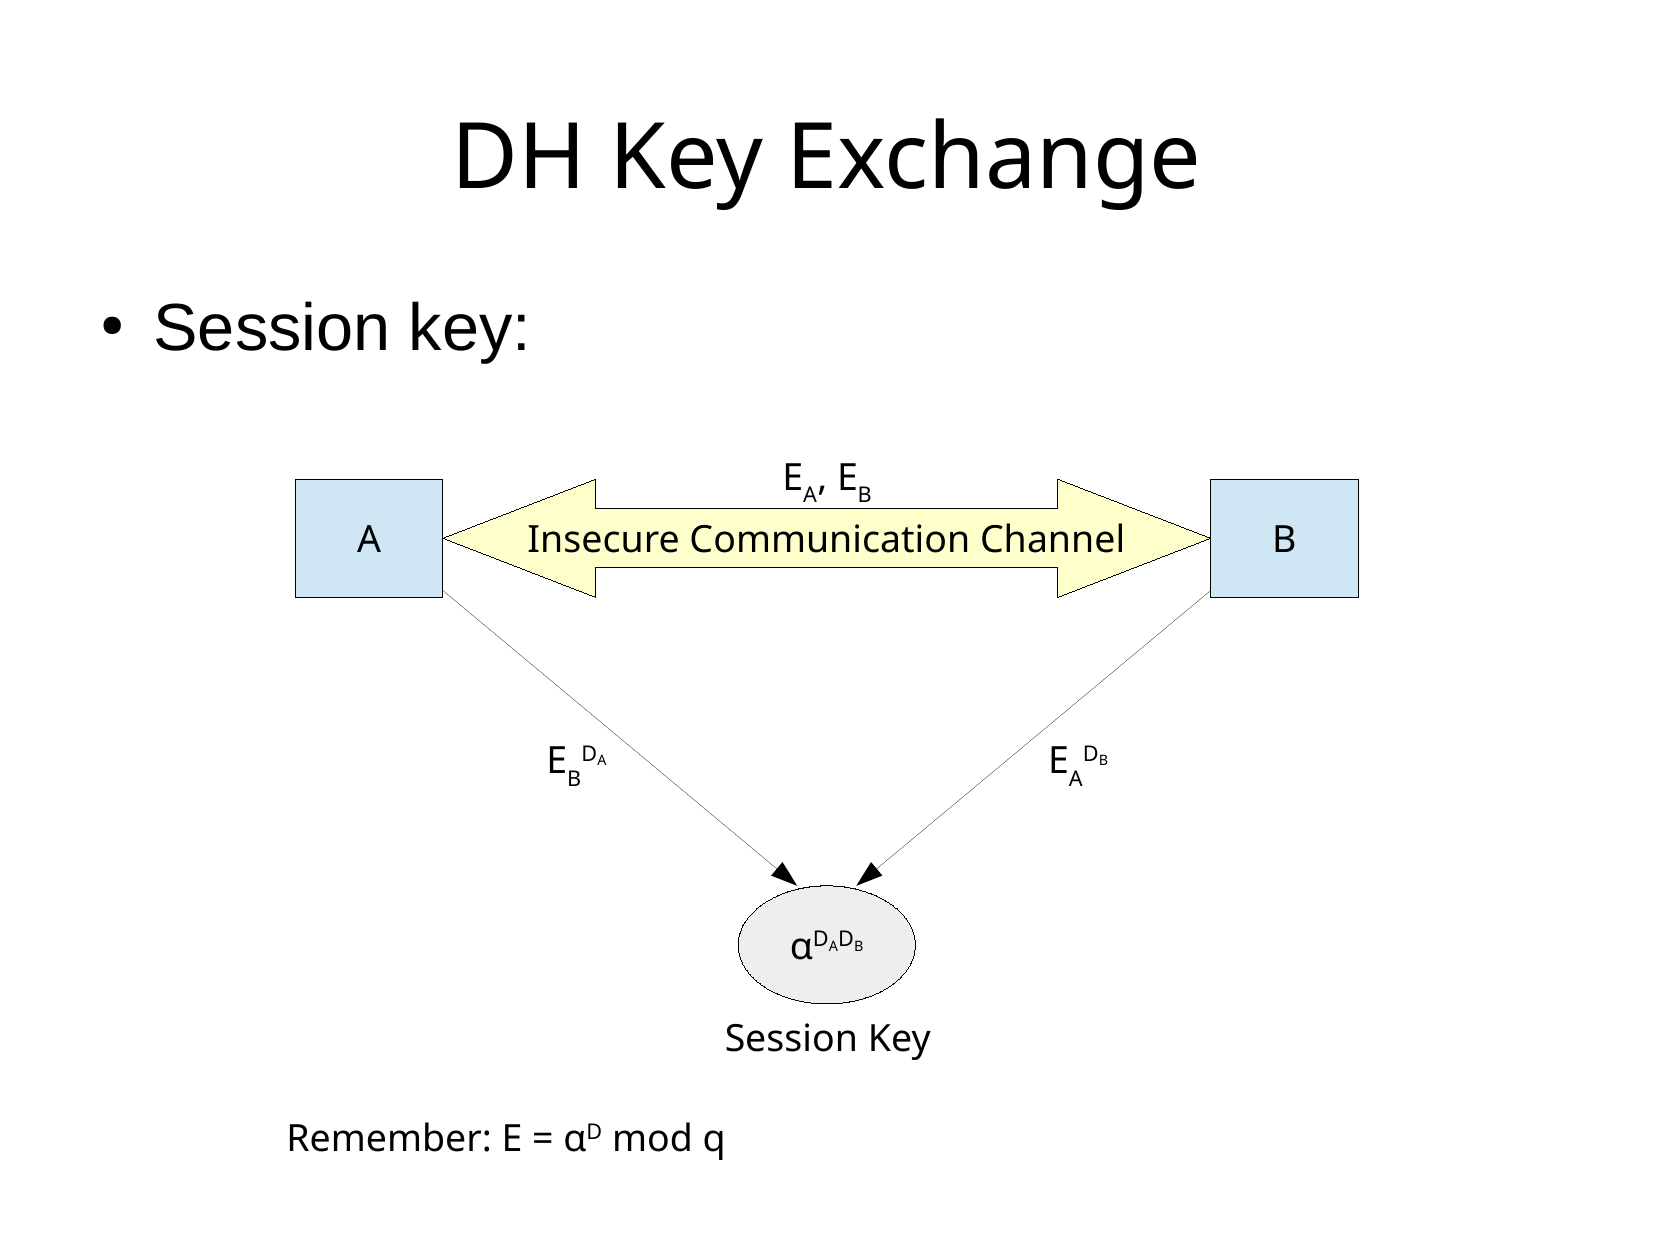

# DH Key Exchange
Session key:
EA, EB
A
Insecure Communication Channel
B
EBDA
EADB
αDADB
Session Key
Remember: E = αD mod q